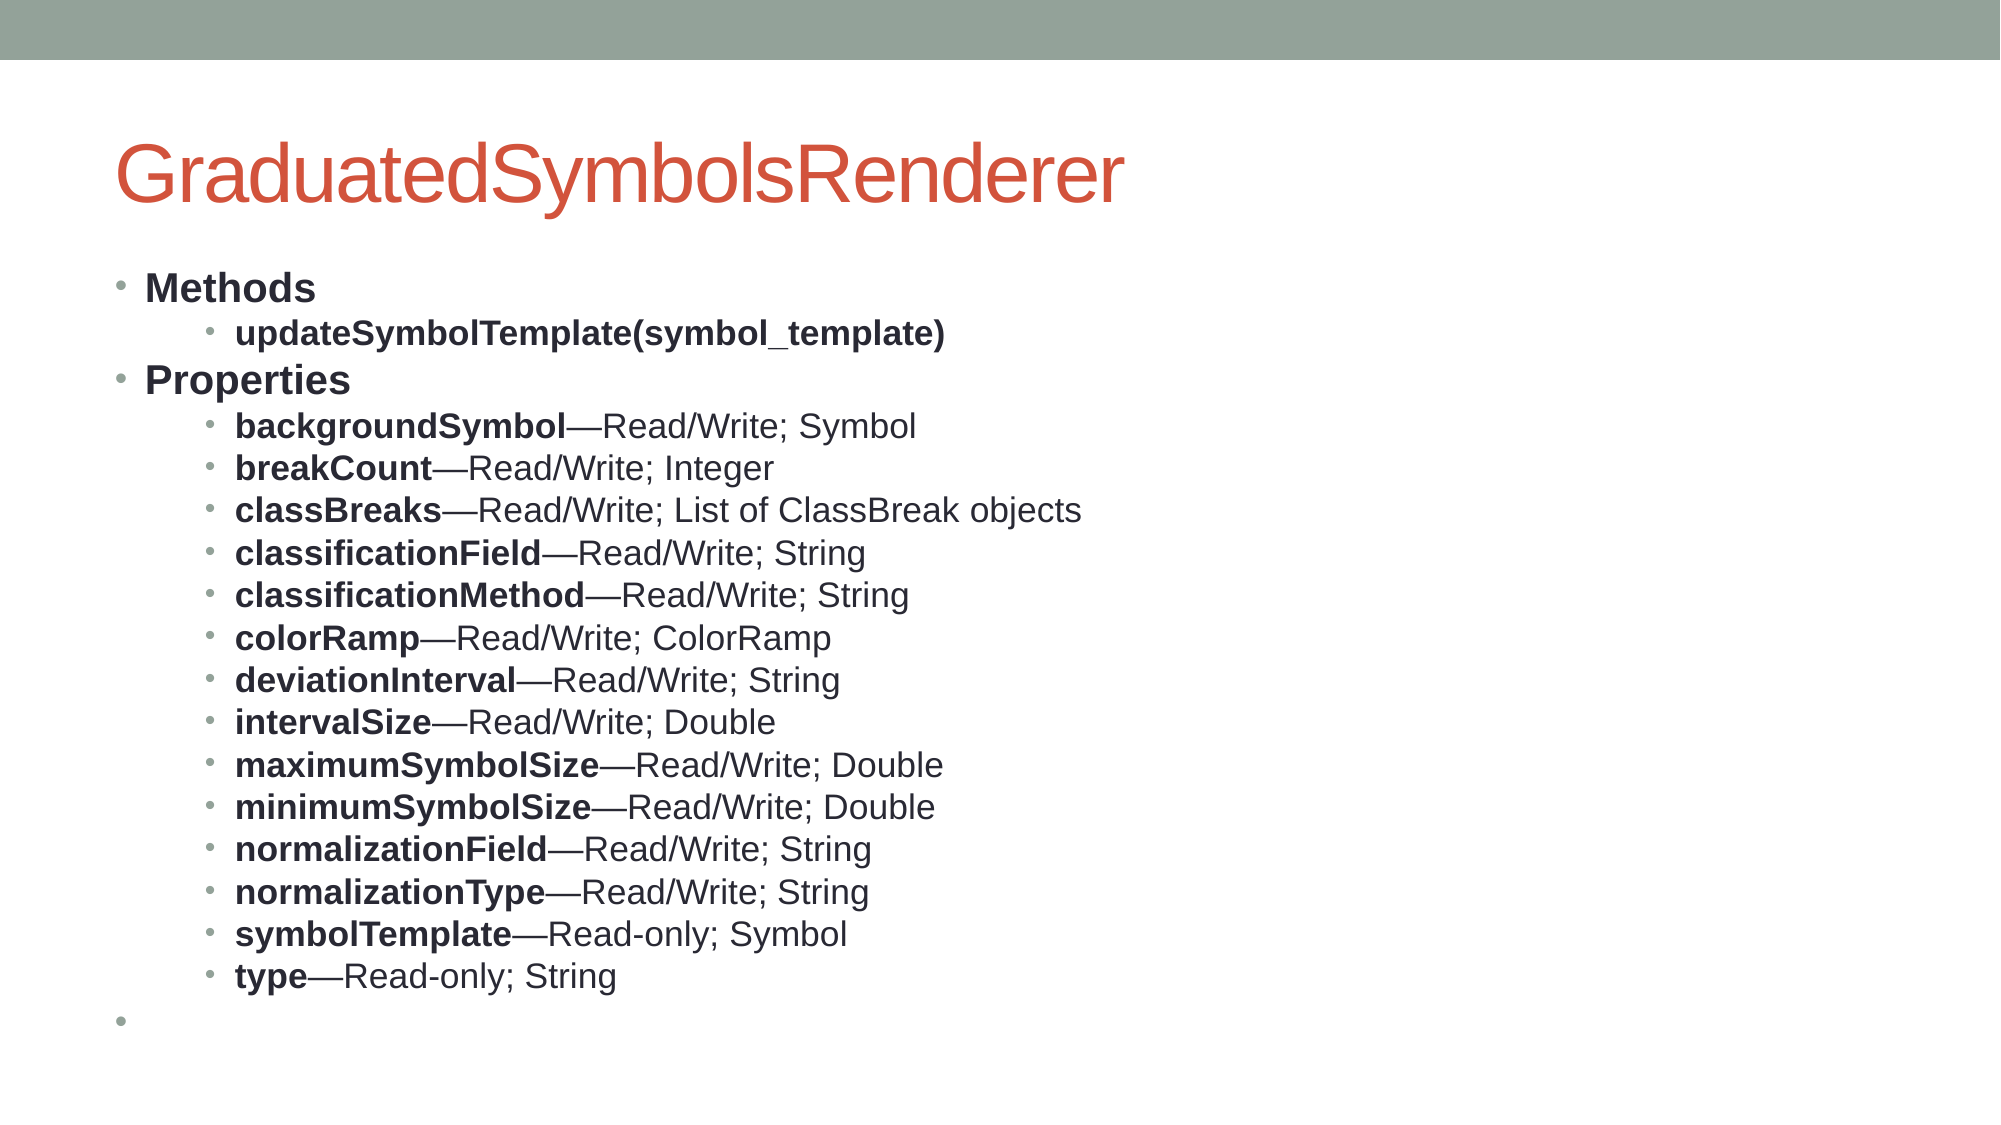

# GraduatedSymbolsRenderer
Methods
updateSymbolTemplate(symbol_template)
Properties
backgroundSymbol—Read/Write; Symbol
breakCount—Read/Write; Integer
classBreaks—Read/Write; List of ClassBreak objects
classificationField—Read/Write; String
classificationMethod—Read/Write; String
colorRamp—Read/Write; ColorRamp
deviationInterval—Read/Write; String
intervalSize—Read/Write; Double
maximumSymbolSize—Read/Write; Double
minimumSymbolSize—Read/Write; Double
normalizationField—Read/Write; String
normalizationType—Read/Write; String
symbolTemplate—Read-only; Symbol
type—Read-only; String